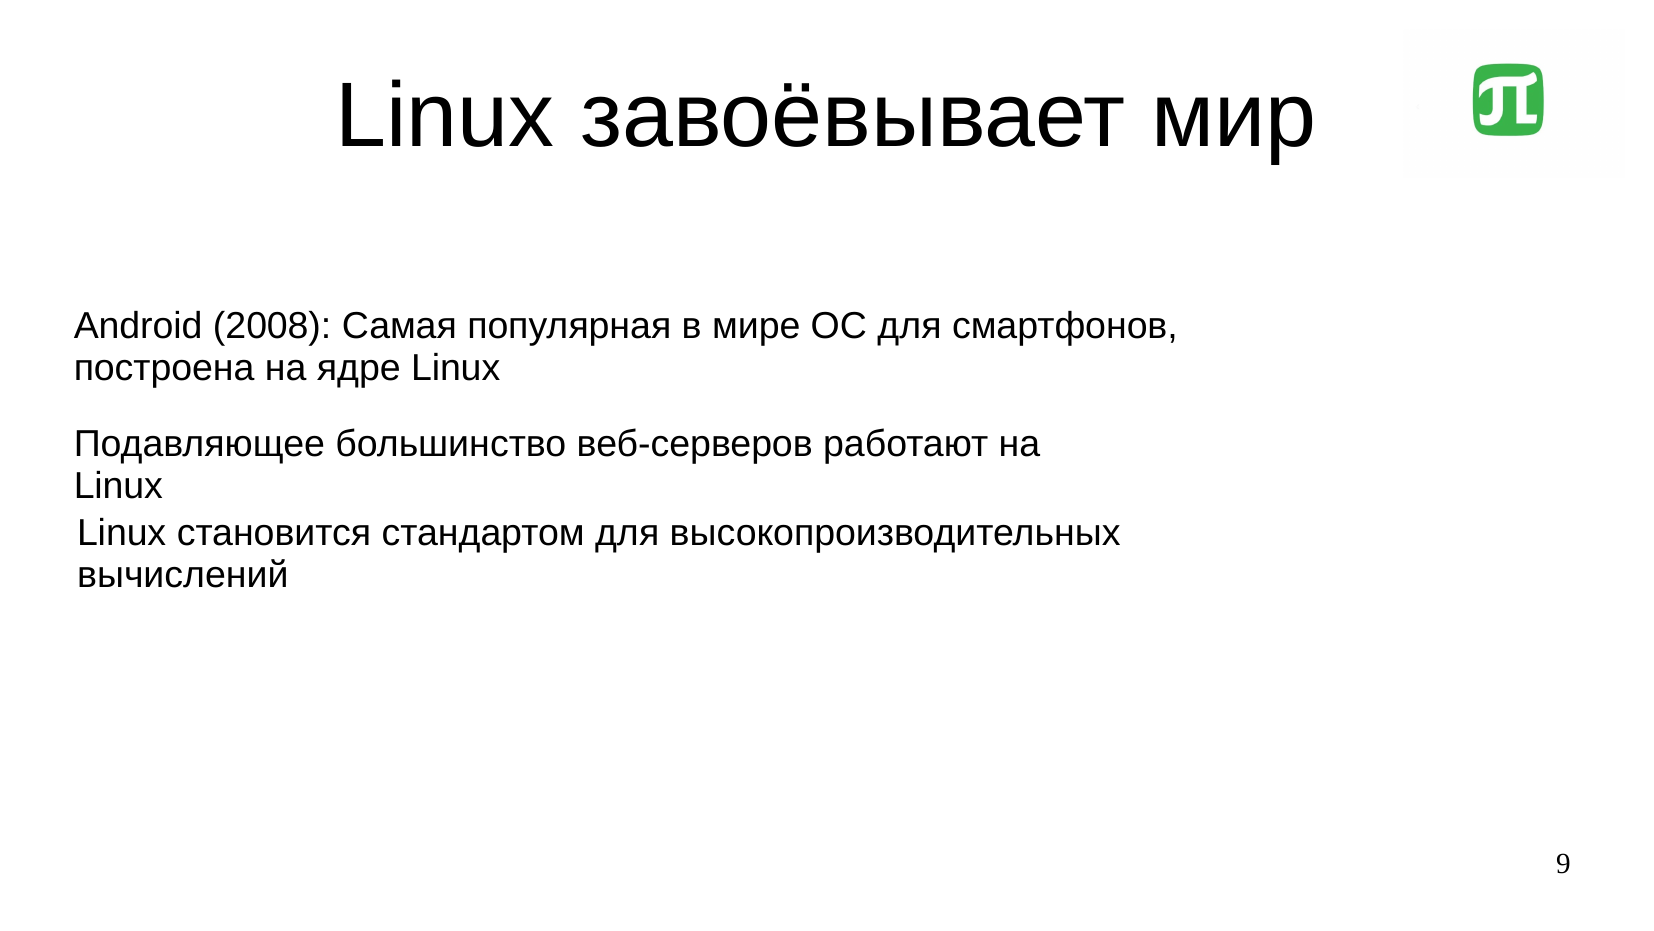

# Linux завоёвывает мир
Android (2008): Самая популярная в мире ОС для смартфонов, построена на ядре Linux
Подавляющее большинство веб-серверов работают на Linux
Linux становится стандартом для высокопроизводительных вычислений
9